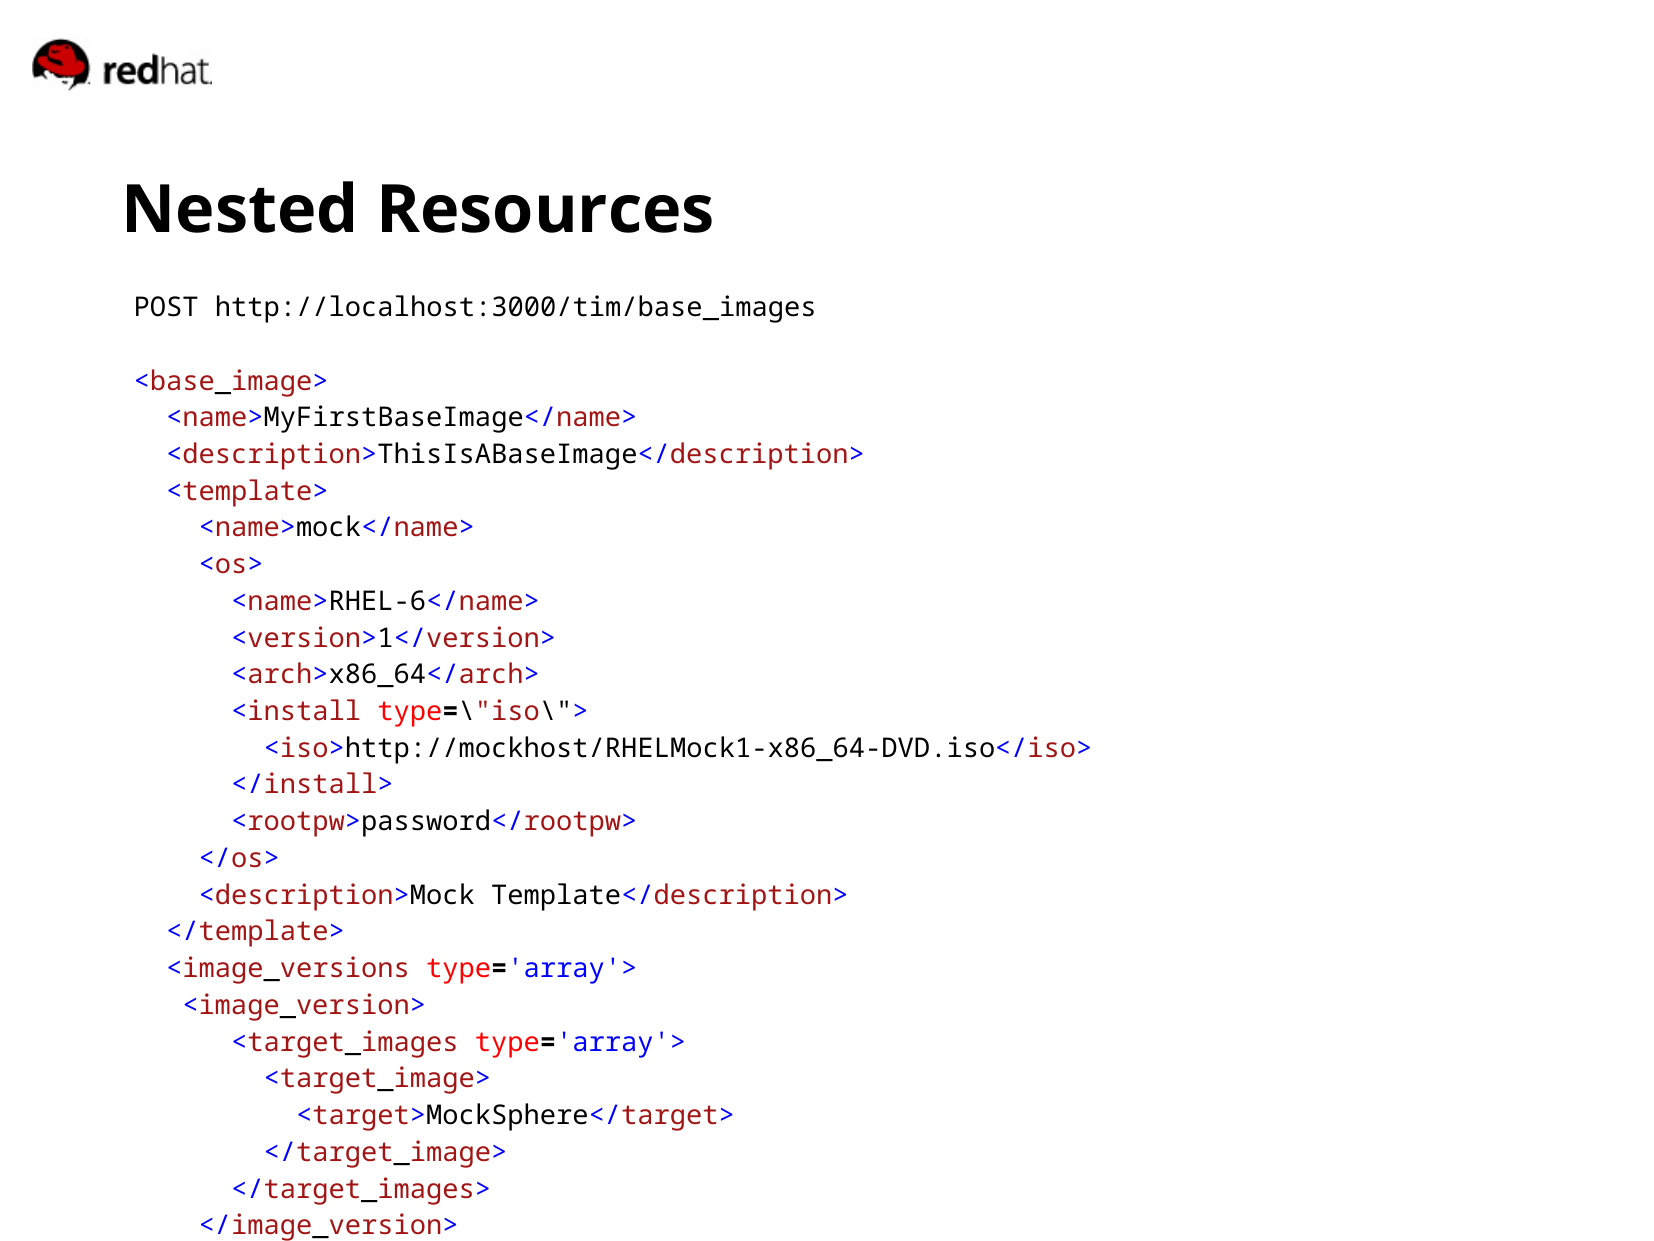

# Nested Resources
POST http://localhost:3000/tim/base_images
<base_image>
 <name>MyFirstBaseImage</name>
 <description>ThisIsABaseImage</description>
 <template>
 <name>mock</name>
 <os>
 <name>RHEL-6</name>
 <version>1</version>
 <arch>x86_64</arch>
 <install type=\"iso\">
 <iso>http://mockhost/RHELMock1-x86_64-DVD.iso</iso>
 </install>
 <rootpw>password</rootpw>
 </os>
 <description>Mock Template</description>
 </template>
 <image_versions type='array'>
 <image_version>
 <target_images type='array'>
 <target_image>
 <target>MockSphere</target>
 </target_image>
 </target_images>
 </image_version>
 </image_versions>
</base_image>